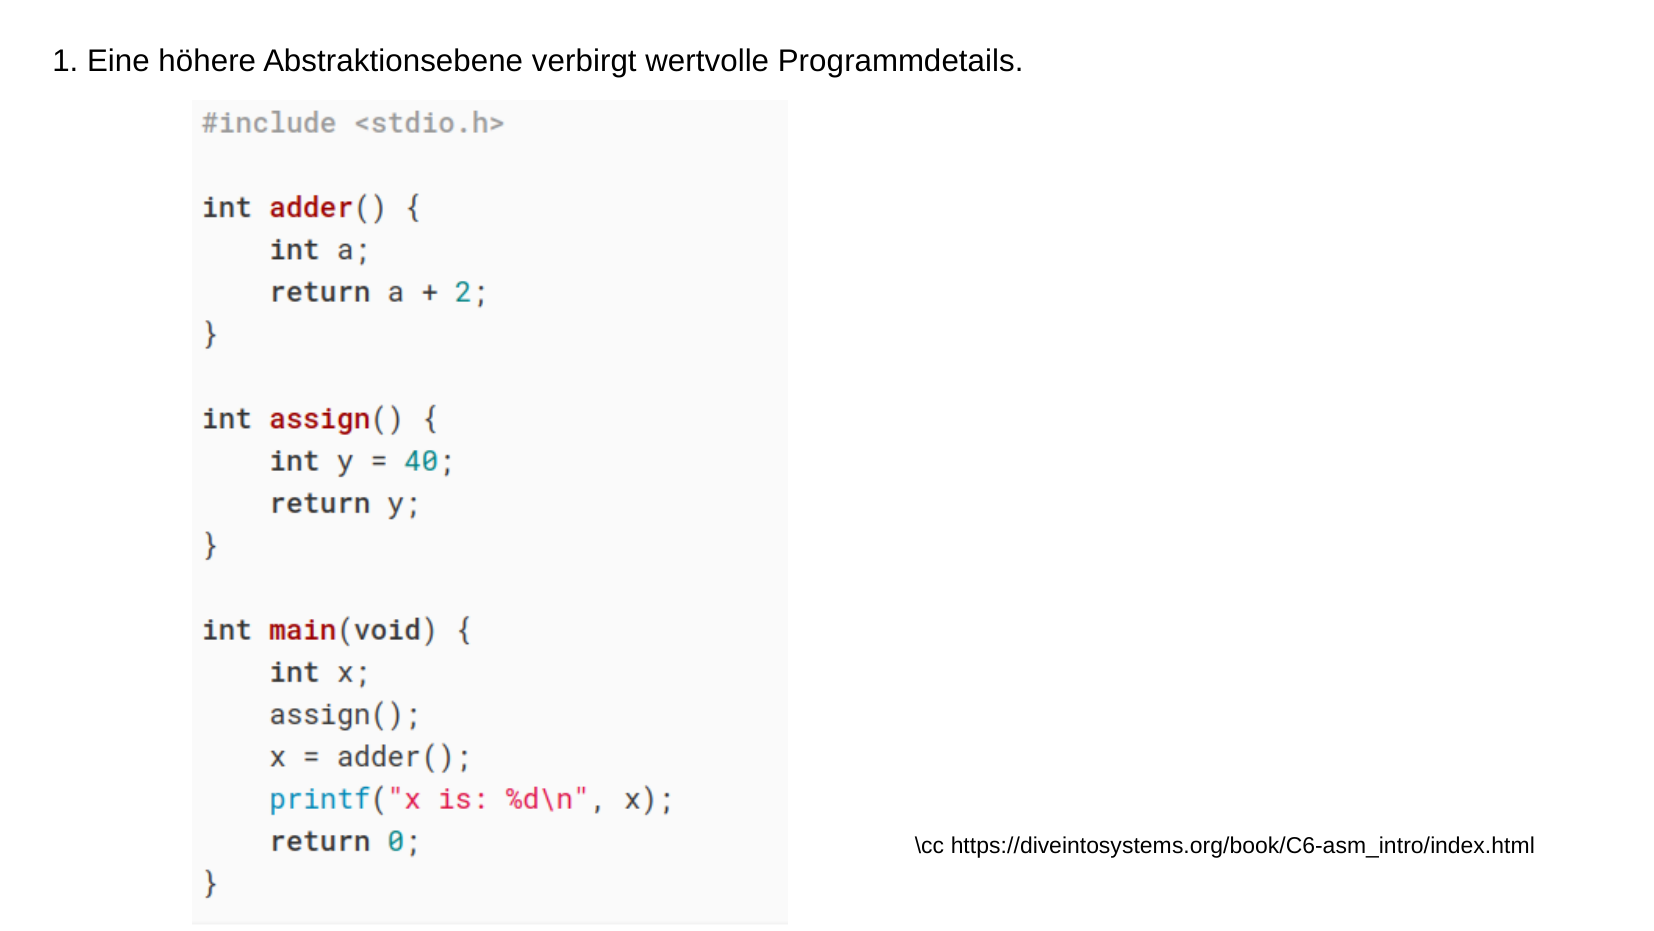

1. Eine höhere Abstraktionsebene verbirgt wertvolle Programmdetails.
\cc https://diveintosystems.org/book/C6-asm_intro/index.html